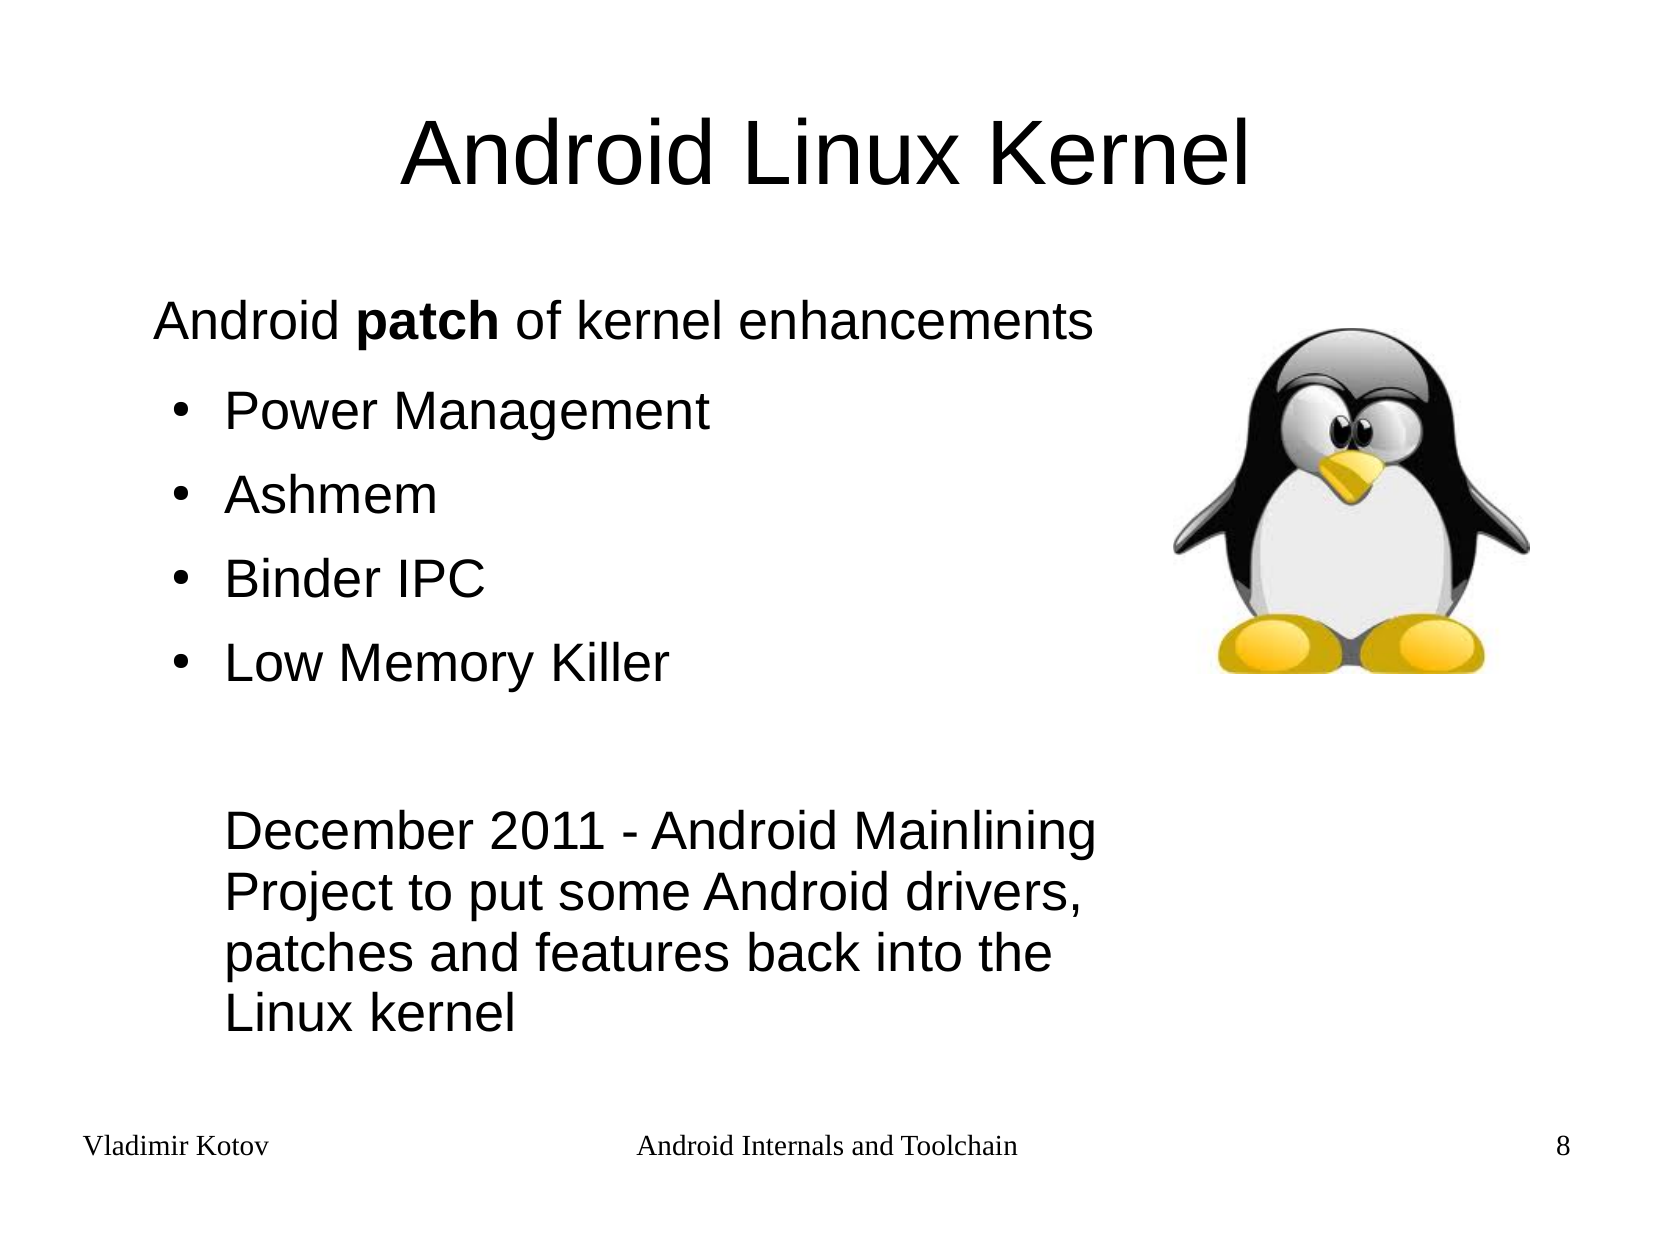

# Android Linux Kernel
Android patch of kernel enhancements
Power Management
Ashmem
Binder IPC
Low Memory Killer
December 2011 - Android Mainlining Project to put some Android drivers, patches and features back into the Linux kernel
Vladimir Kotov
Android Internals and Toolchain
8